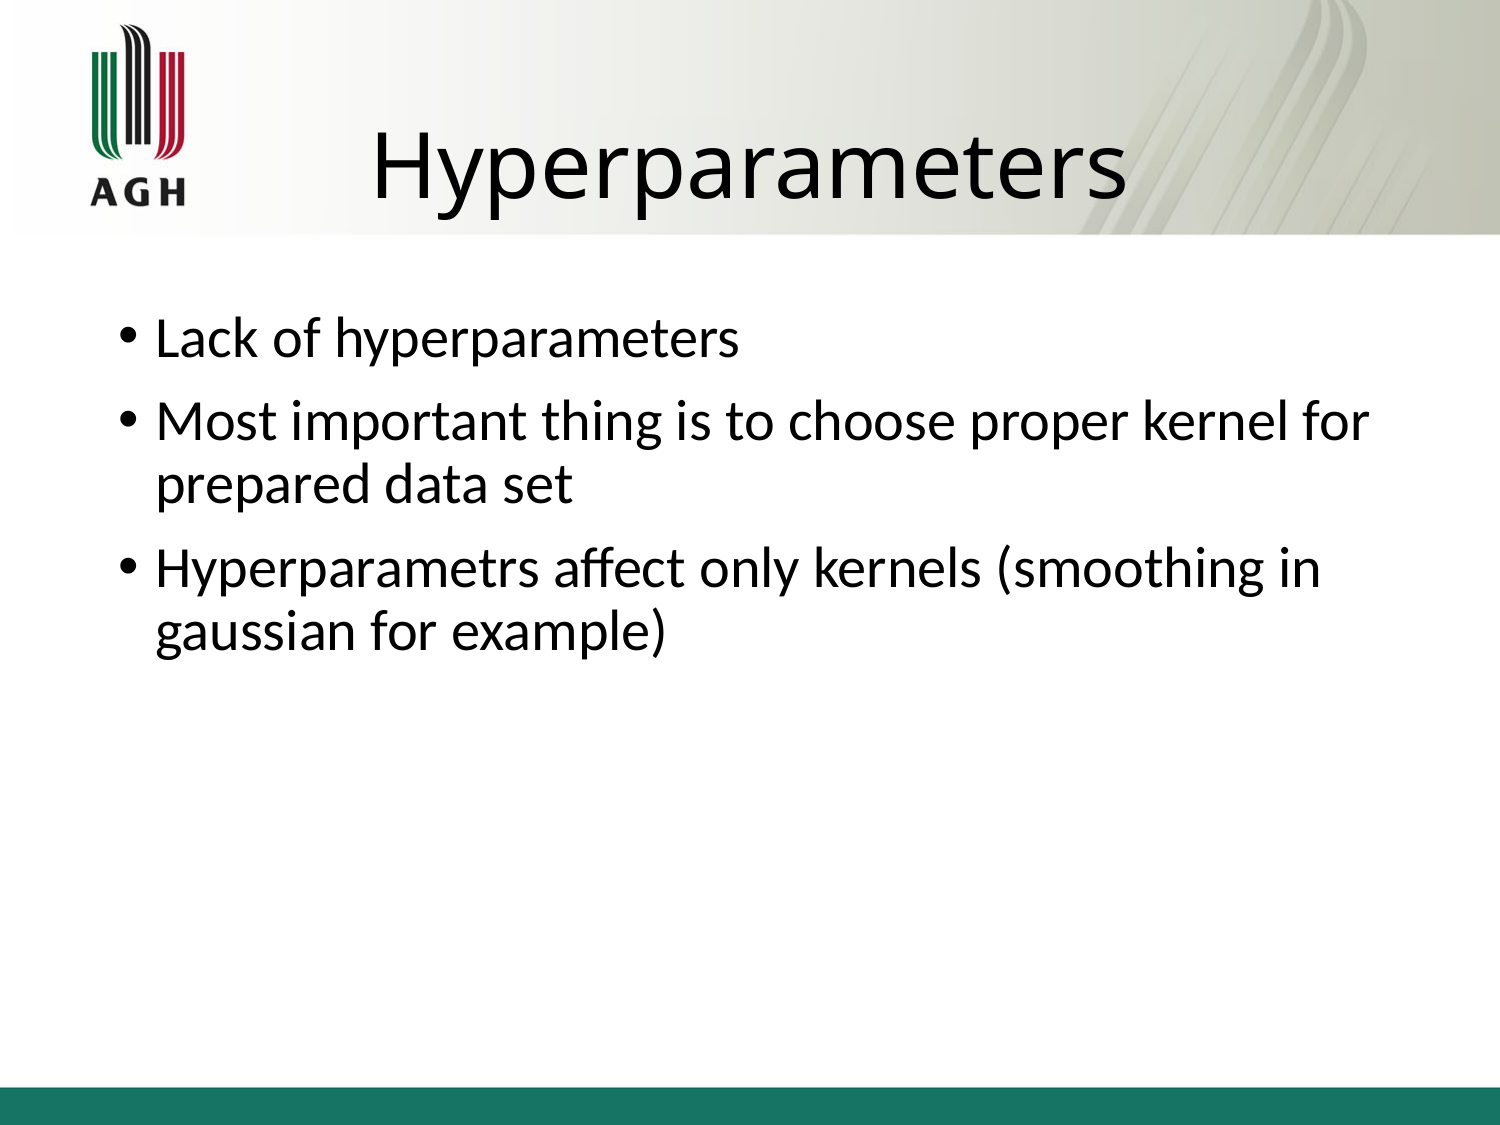

Hyperparameters
Lack of hyperparameters
Most important thing is to choose proper kernel for prepared data set
Hyperparametrs affect only kernels (smoothing in gaussian for example)